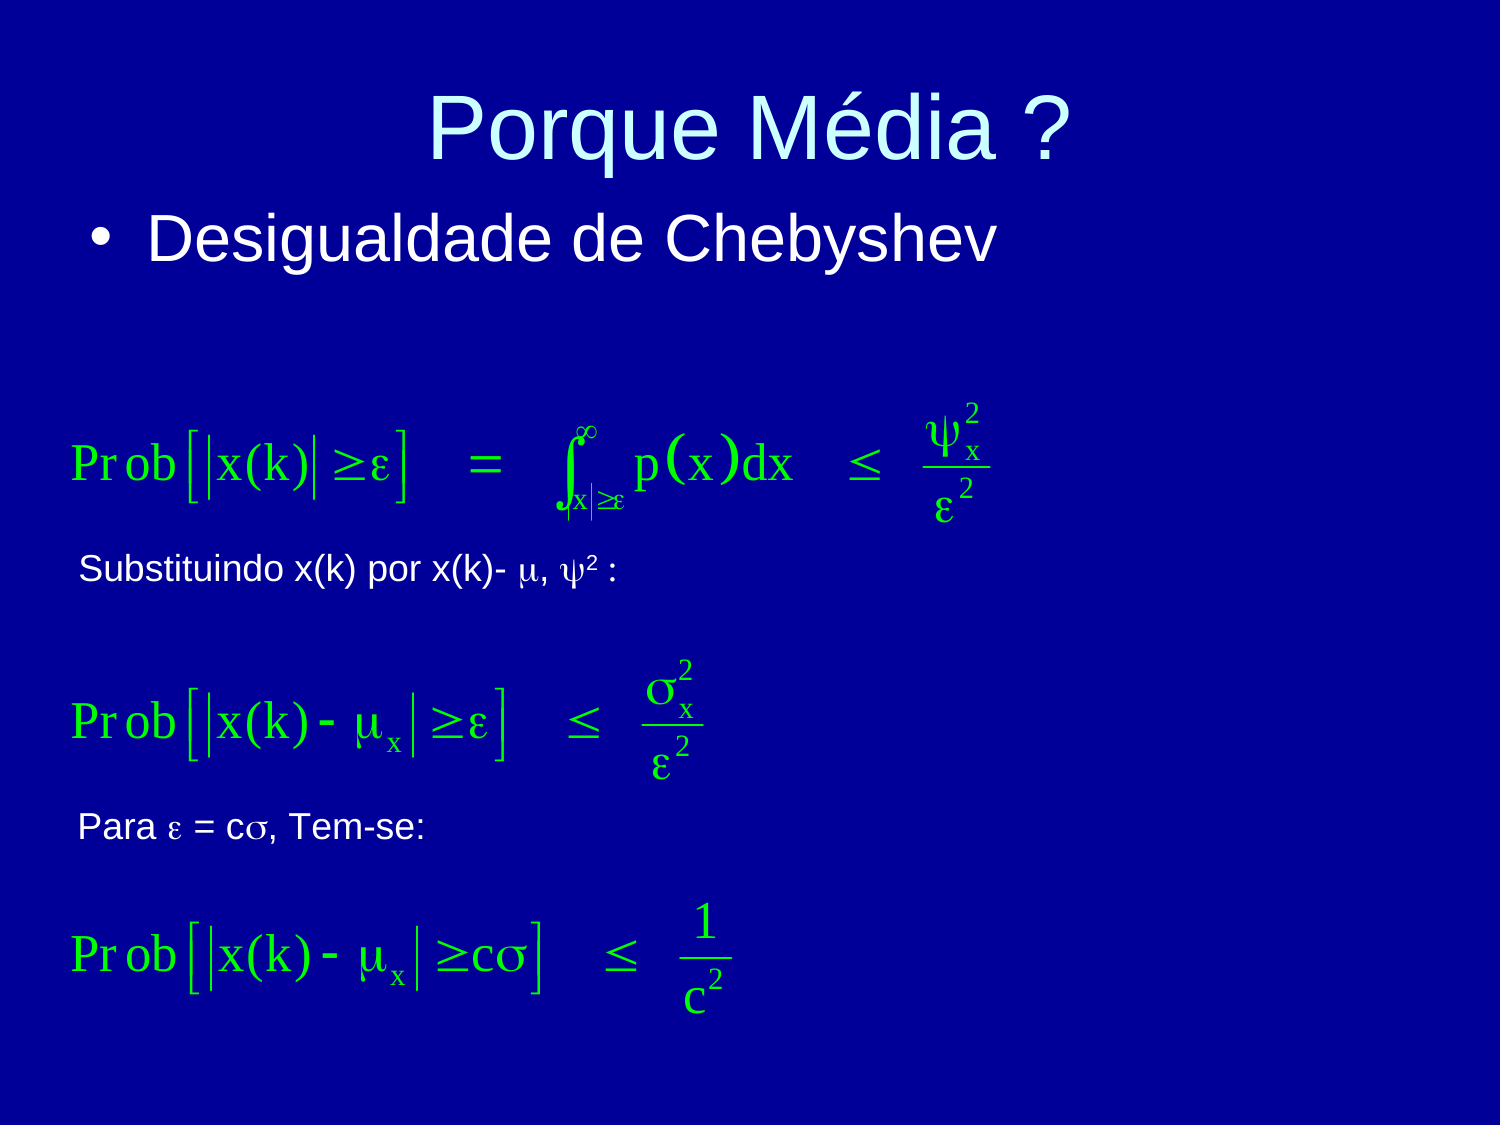

# Porque Média ?
Desigualdade de Chebyshev
Substituindo x(k) por x(k)- , 2 :
Para  = c, Tem-se: